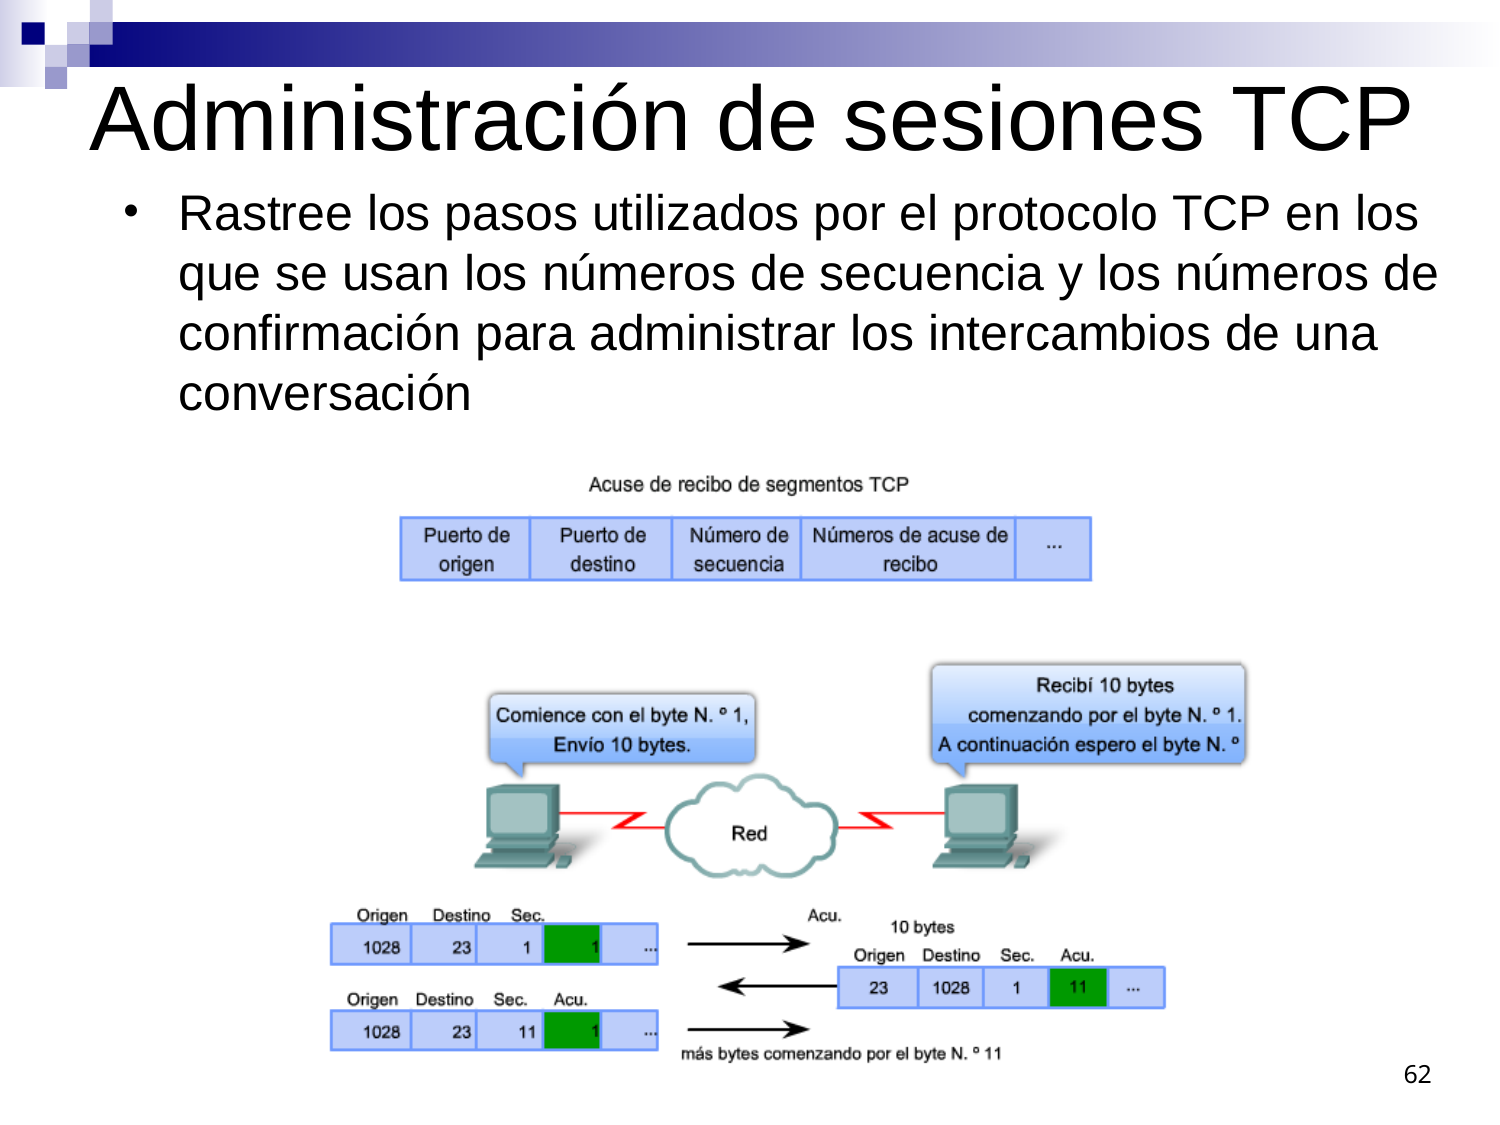

Administración de sesiones TCP
Rastree los pasos utilizados por el protocolo TCP en los que se usan los números de secuencia y los números de confirmación para administrar los intercambios de una conversación